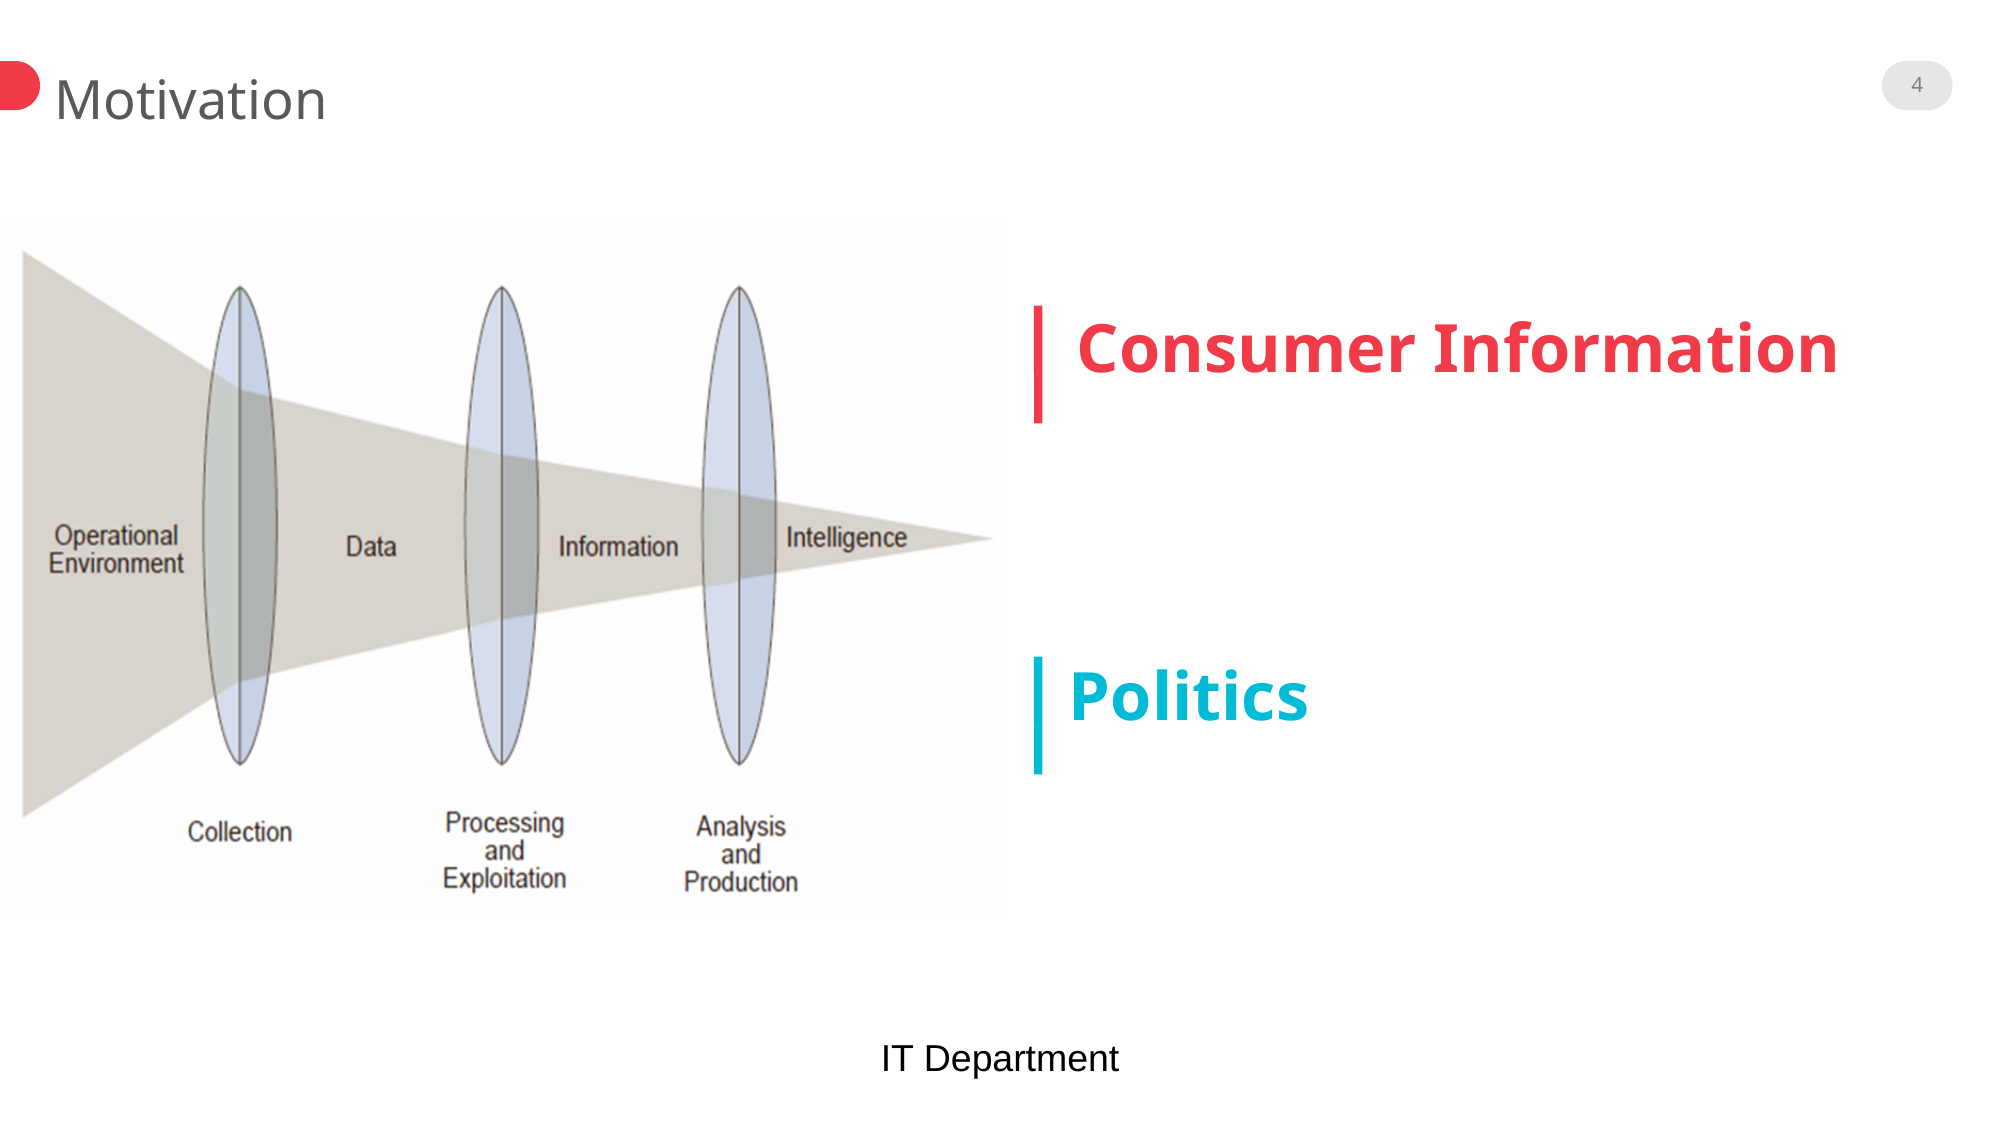

# Motivation
Consumer Information
Politics
IT Department